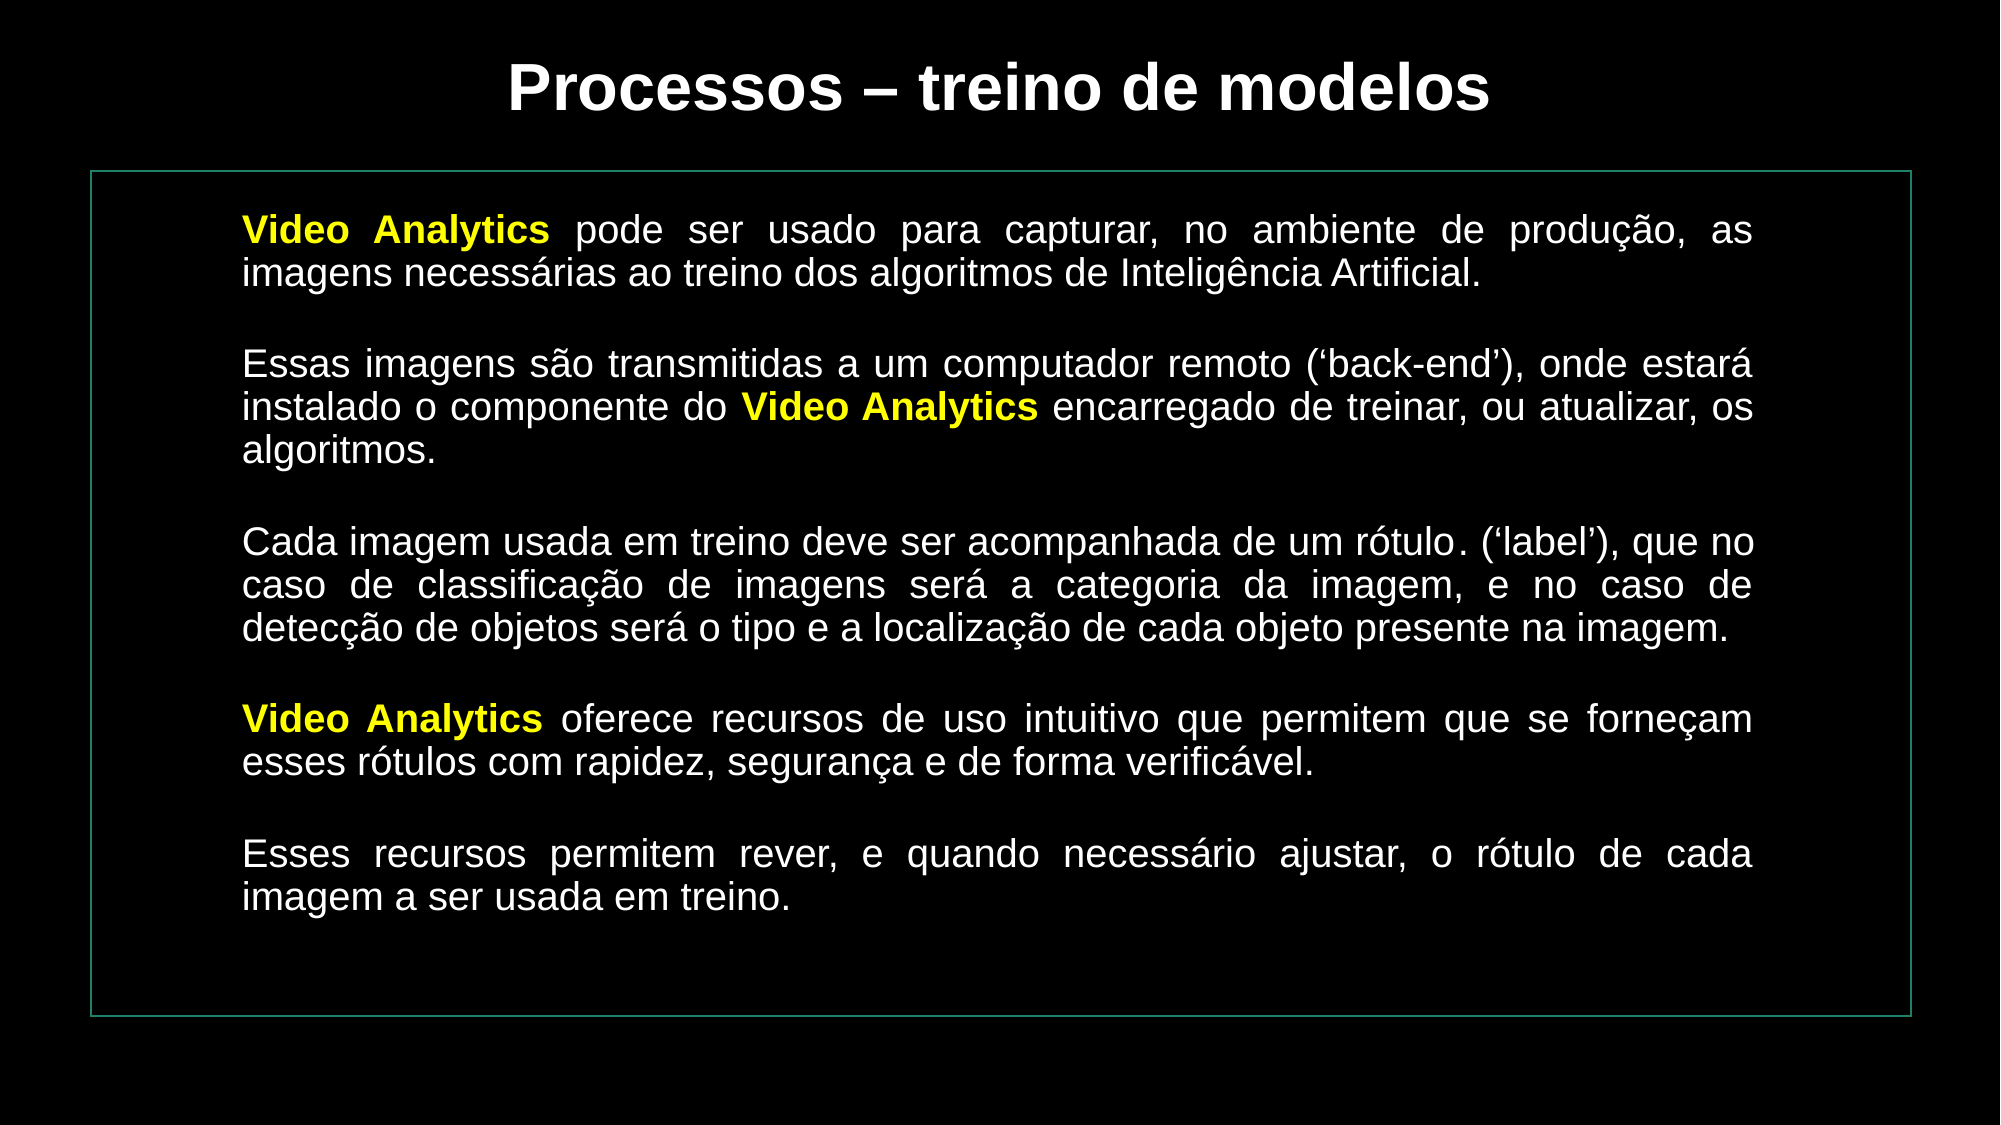

# Processos – treino de modelos
Video Analytics pode ser usado para capturar, no ambiente de produção, as imagens necessárias ao treino dos algoritmos de Inteligência Artificial.
Essas imagens são transmitidas a um computador remoto (‘back-end’), onde estará instalado o componente do Video Analytics encarregado de treinar, ou atualizar, os algoritmos.
Cada imagem usada em treino deve ser acompanhada de um rótulo. (‘label’), que no caso de classificação de imagens será a categoria da imagem, e no caso de detecção de objetos será o tipo e a localização de cada objeto presente na imagem.
Video Analytics oferece recursos de uso intuitivo que permitem que se forneçam esses rótulos com rapidez, segurança e de forma verificável.
Esses recursos permitem rever, e quando necessário ajustar, o rótulo de cada imagem a ser usada em treino.